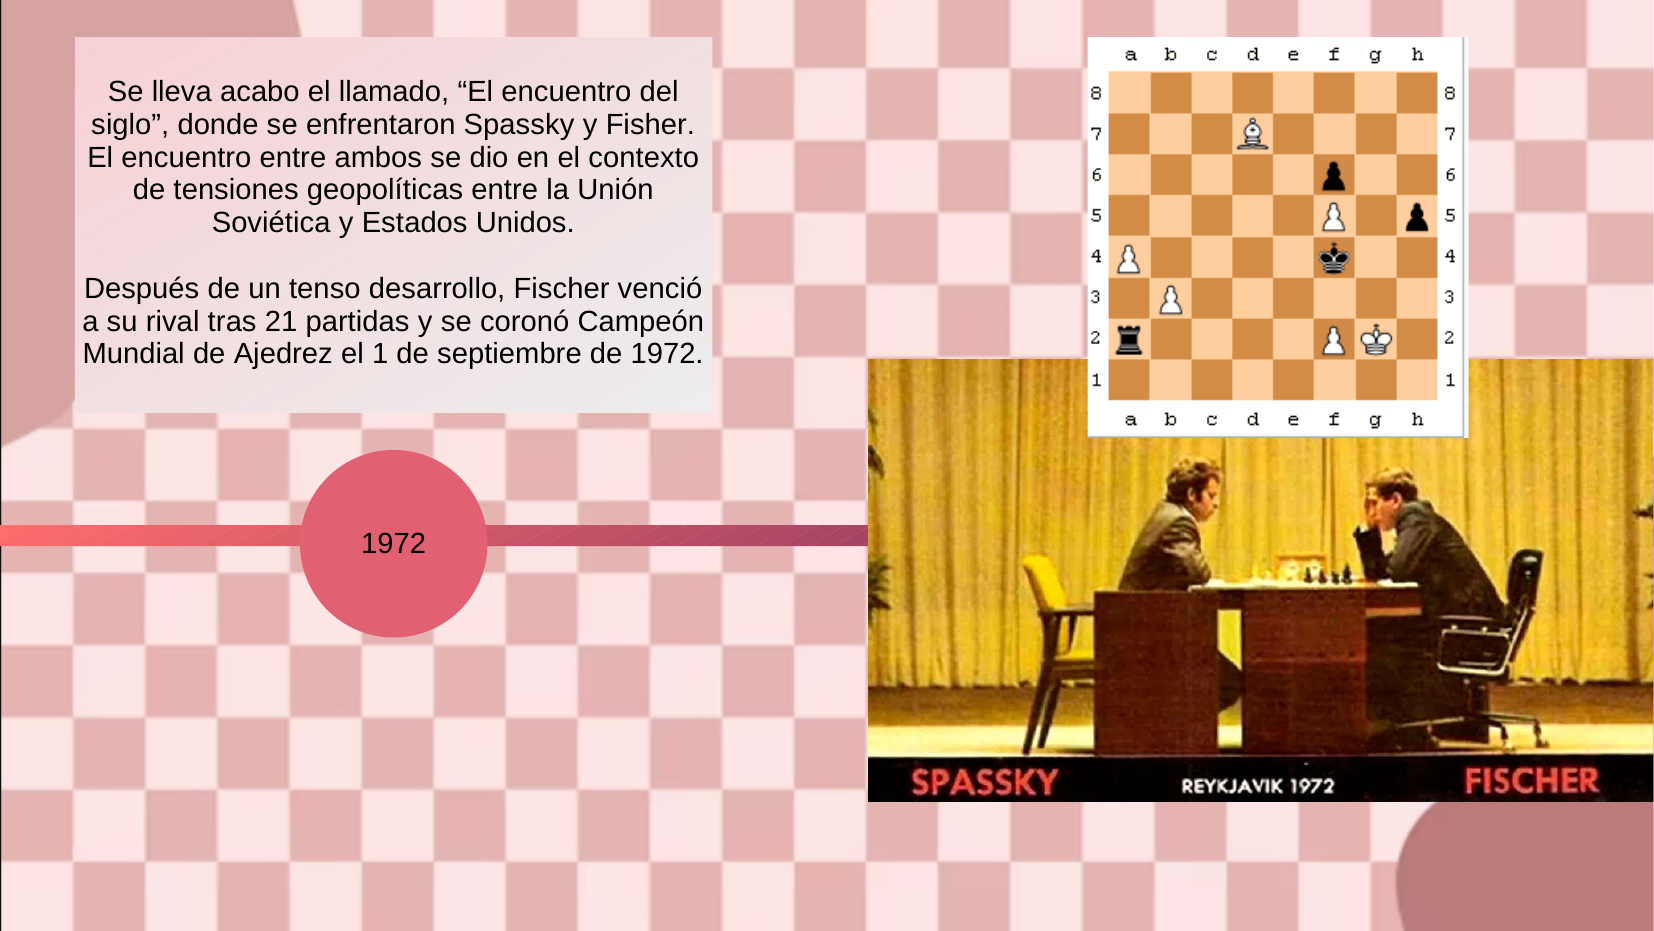

Se lleva acabo el llamado, “El encuentro del siglo”, donde se enfrentaron Spassky y Fisher. El encuentro entre ambos se dio en el contexto de tensiones geopolíticas entre la Unión Soviética y Estados Unidos.
Después de un tenso desarrollo, Fischer venció a su rival tras 21 partidas y se coronó Campeón Mundial de Ajedrez el 1 de septiembre de 1972.
1972